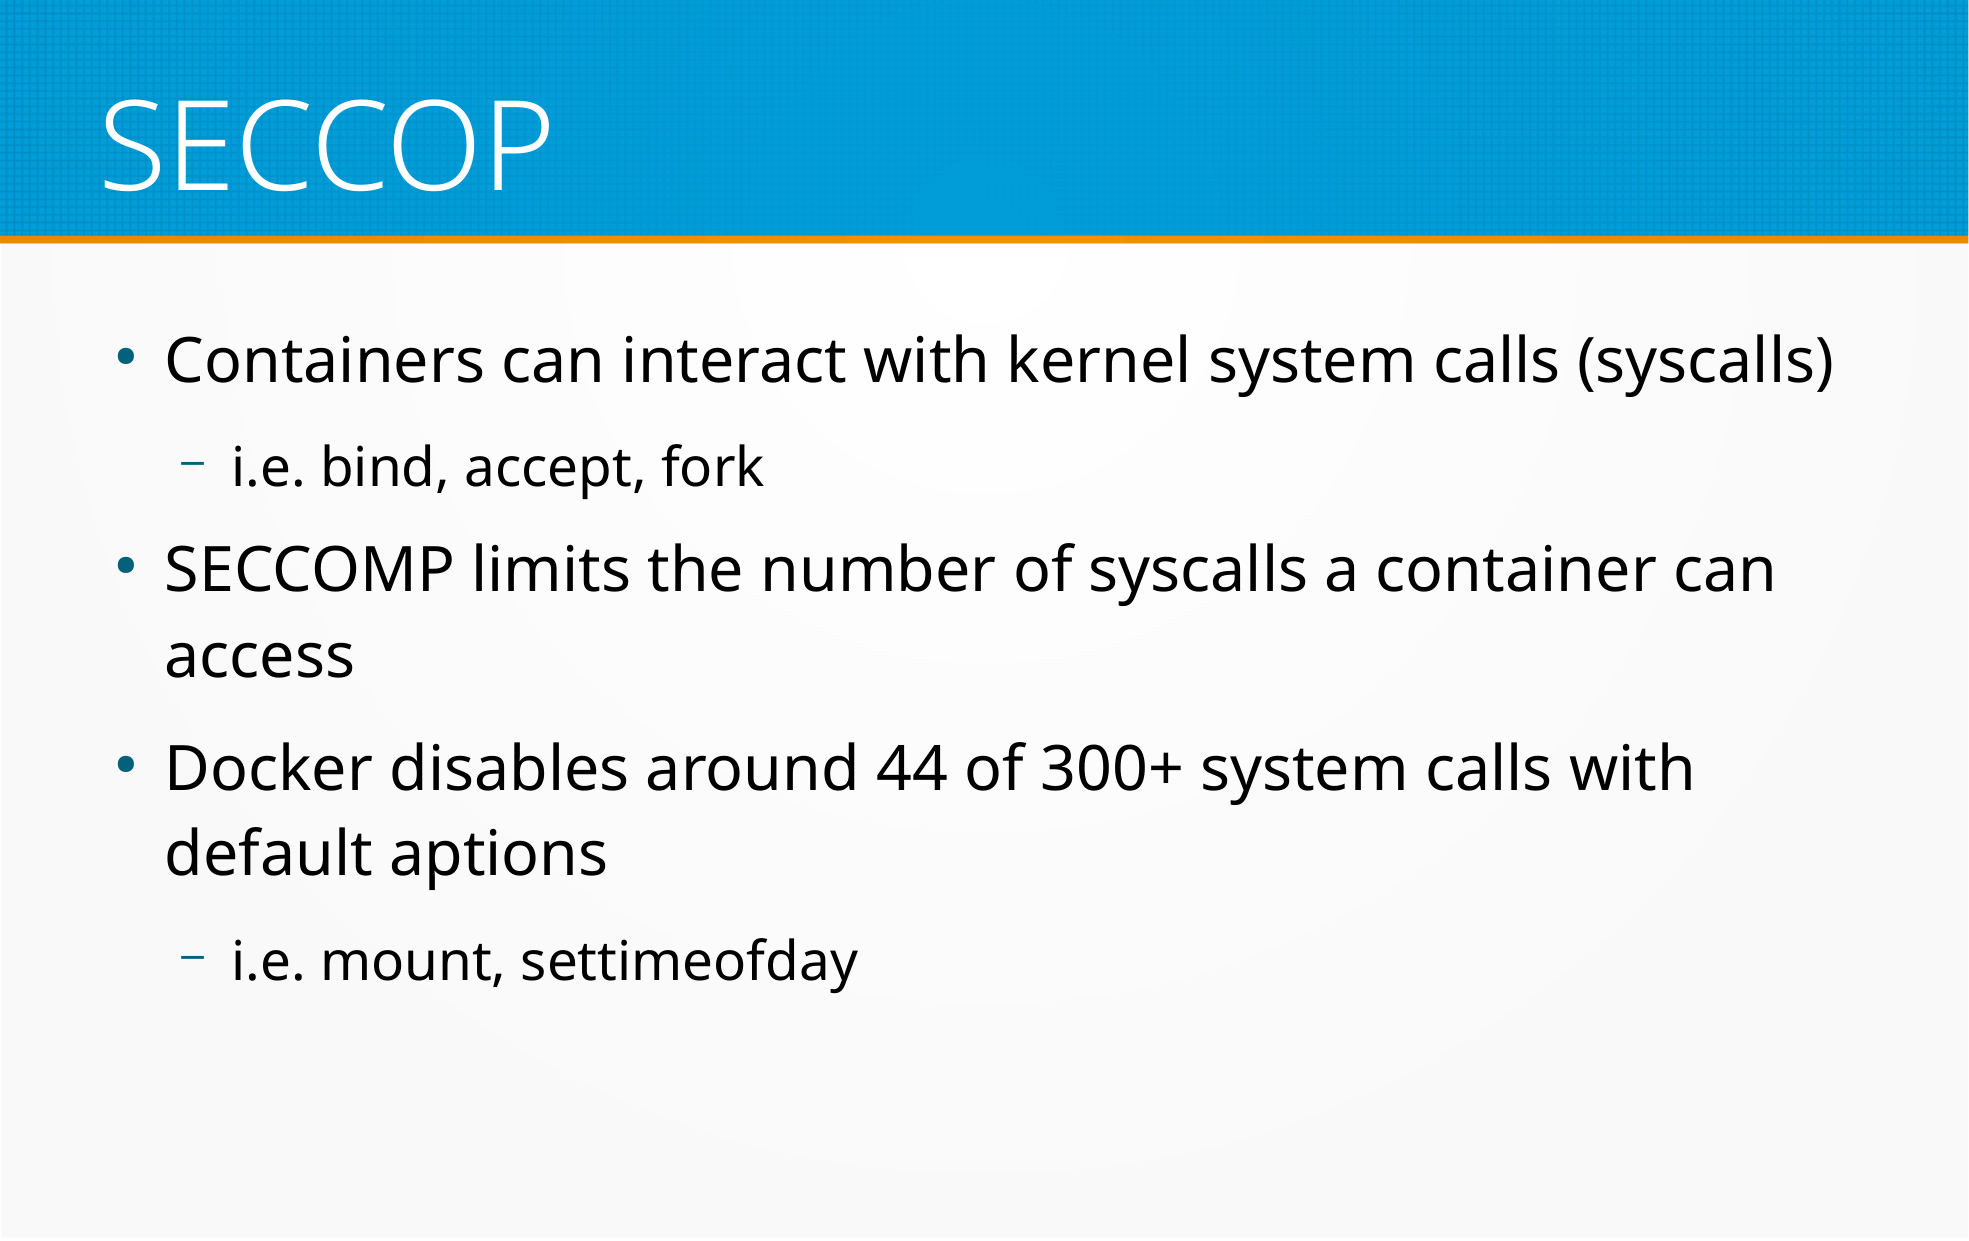

# SECCOP
Containers can interact with kernel system calls (syscalls)
i.e. bind, accept, fork
SECCOMP limits the number of syscalls a container can access
Docker disables around 44 of 300+ system calls with default aptions
i.e. mount, settimeofday